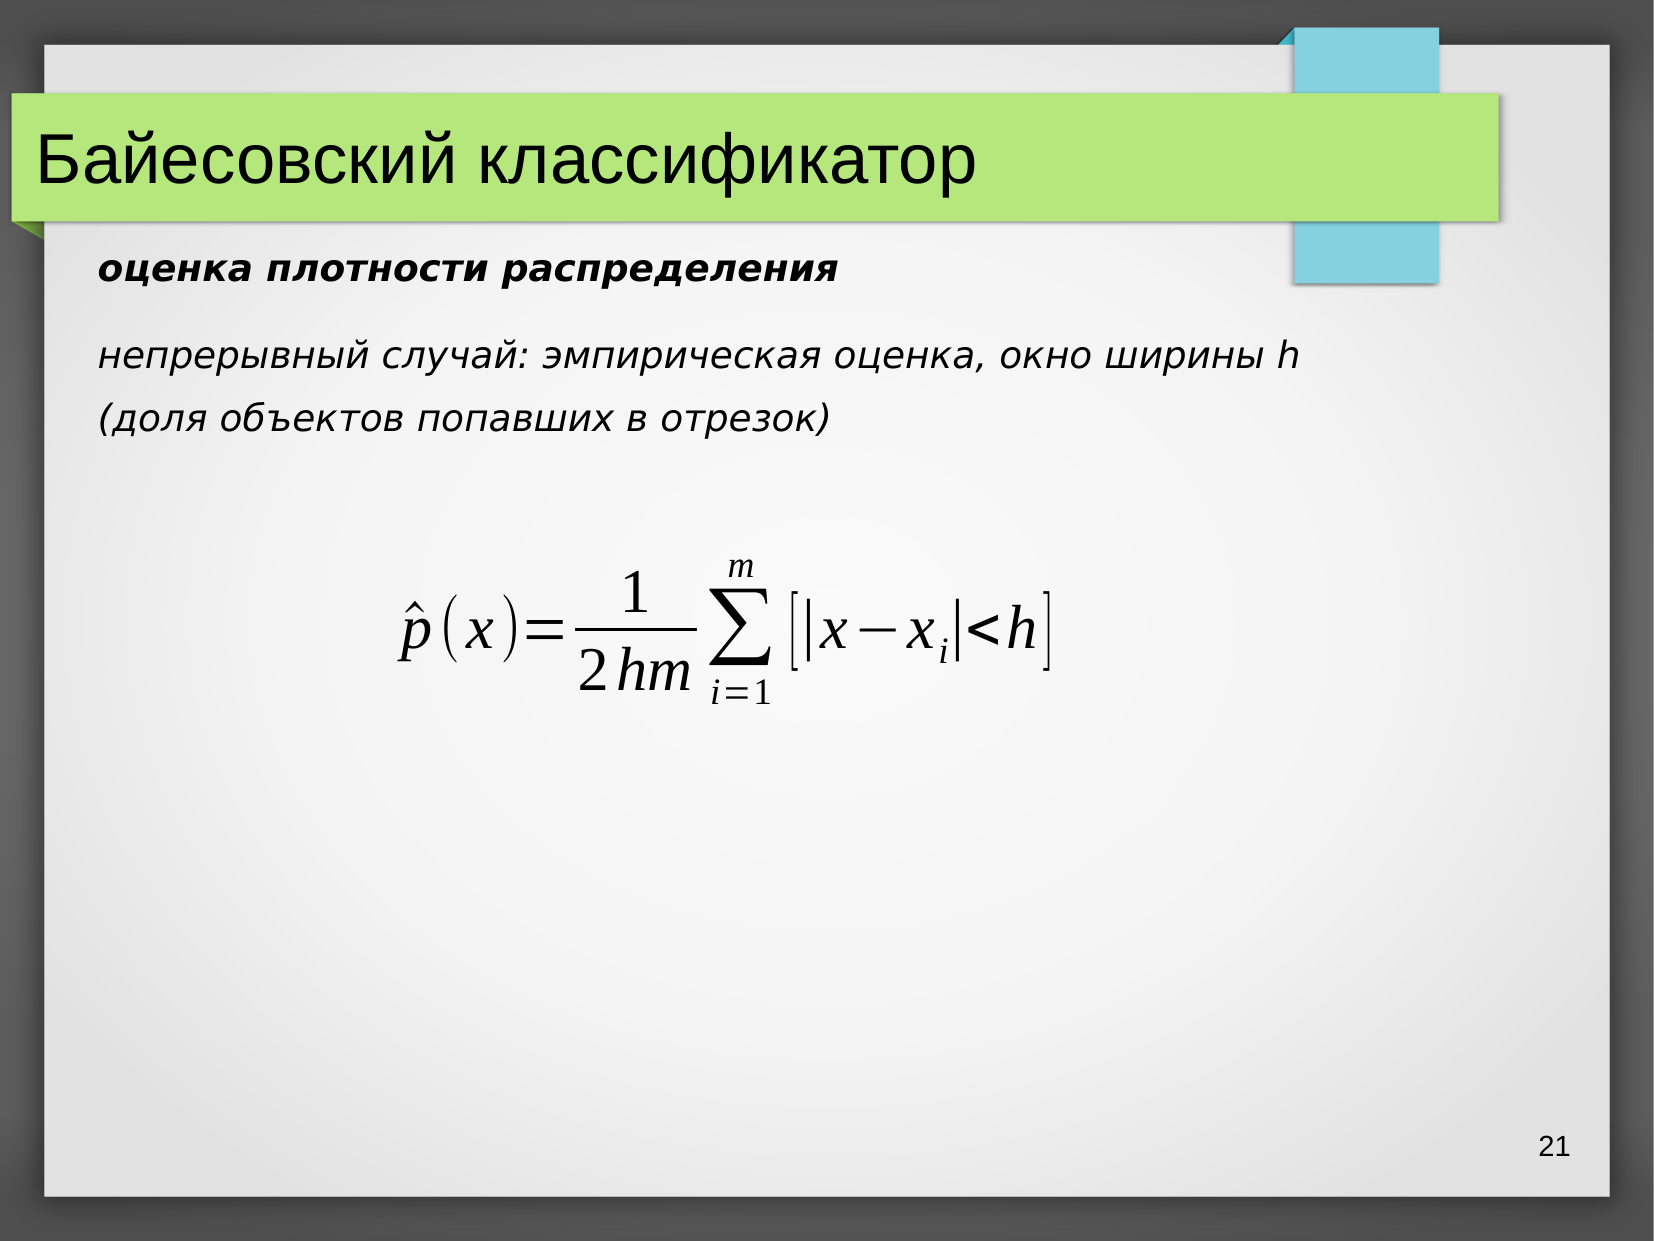

# Байесовский классификатор
оценка плотности распределения
непрерывный случай: эмпирическая оценка, окно ширины h
(доля объектов попавших в отрезок)
21